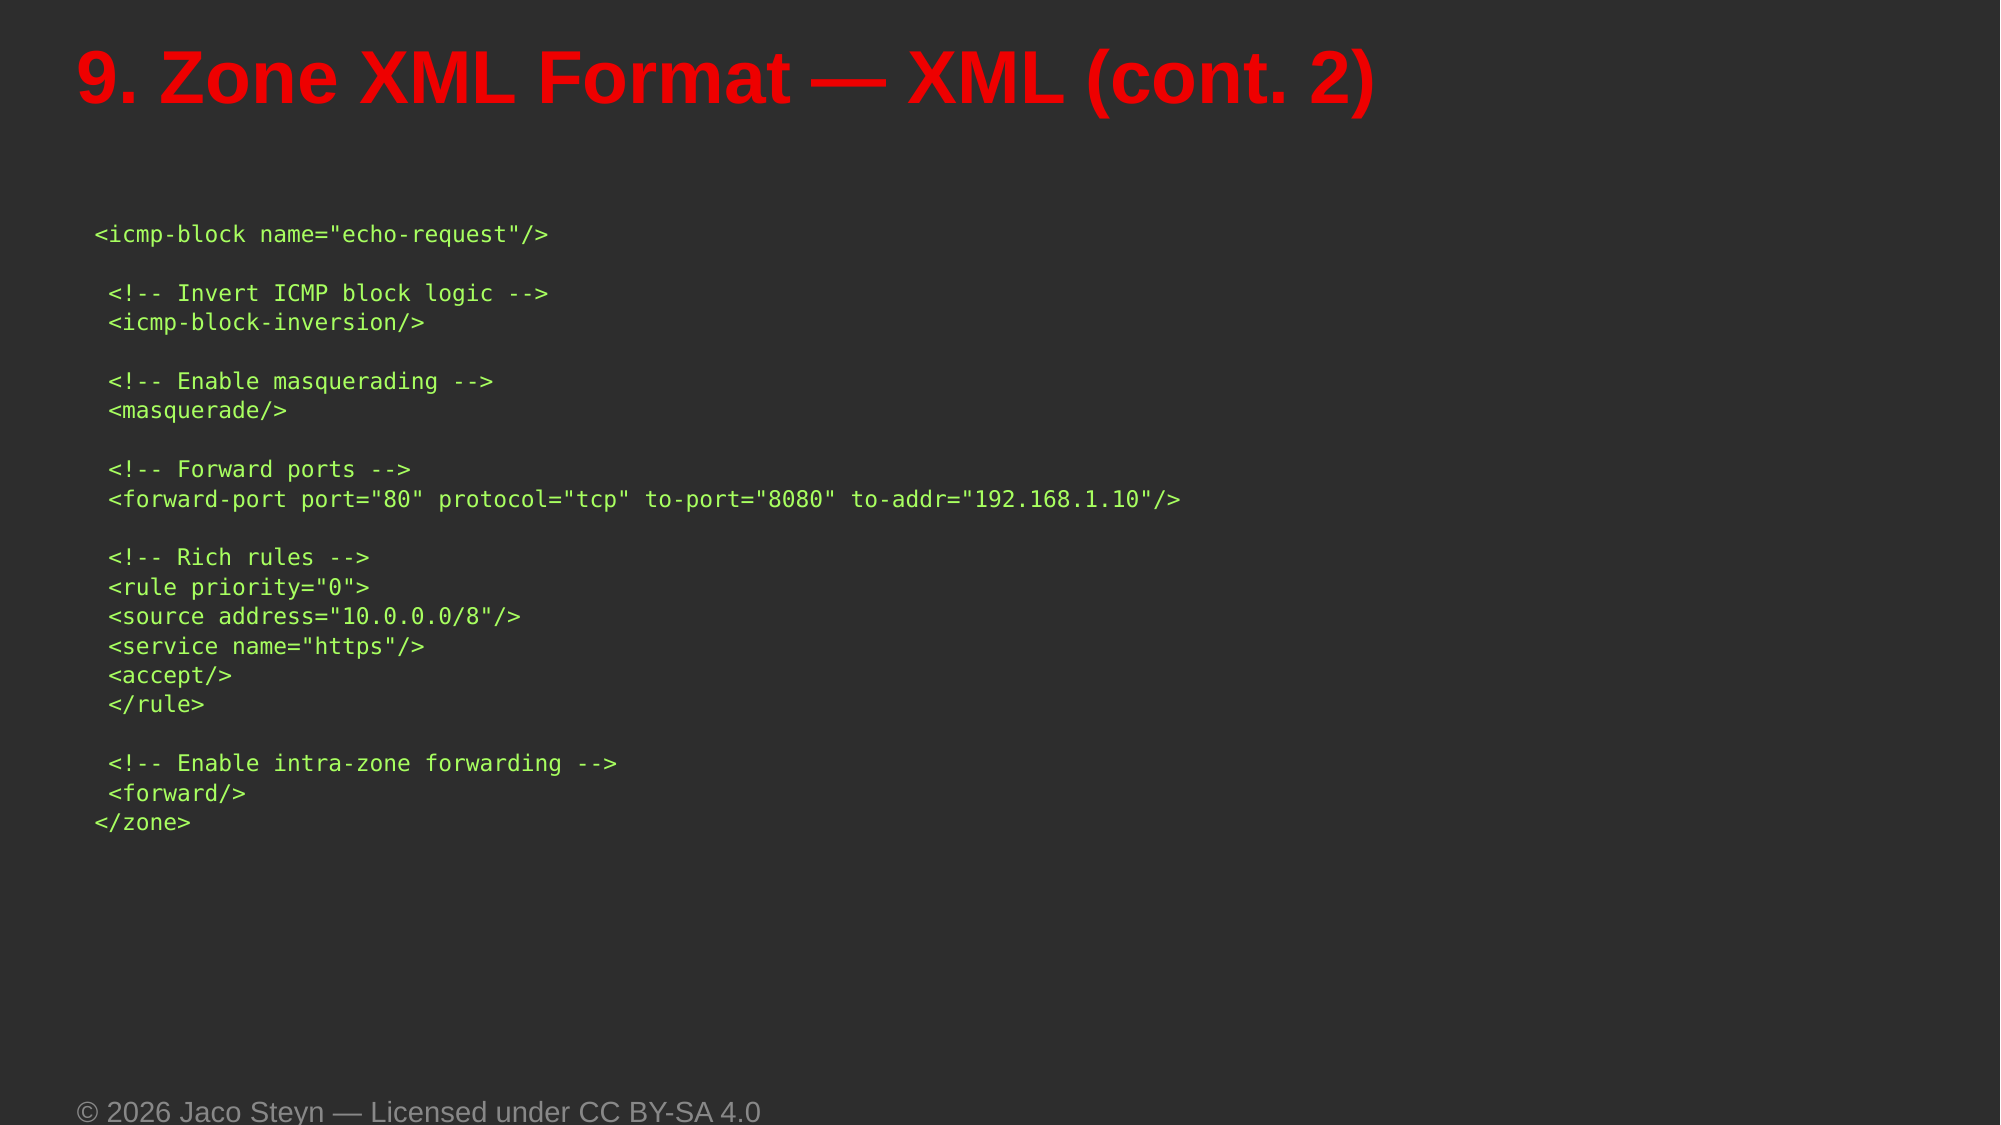

9. Zone XML Format — XML (cont. 2)
<icmp-block name="echo-request"/>
 <!-- Invert ICMP block logic -->
 <icmp-block-inversion/>
 <!-- Enable masquerading -->
 <masquerade/>
 <!-- Forward ports -->
 <forward-port port="80" protocol="tcp" to-port="8080" to-addr="192.168.1.10"/>
 <!-- Rich rules -->
 <rule priority="0">
 <source address="10.0.0.0/8"/>
 <service name="https"/>
 <accept/>
 </rule>
 <!-- Enable intra-zone forwarding -->
 <forward/>
</zone>
© 2026 Jaco Steyn — Licensed under CC BY-SA 4.0